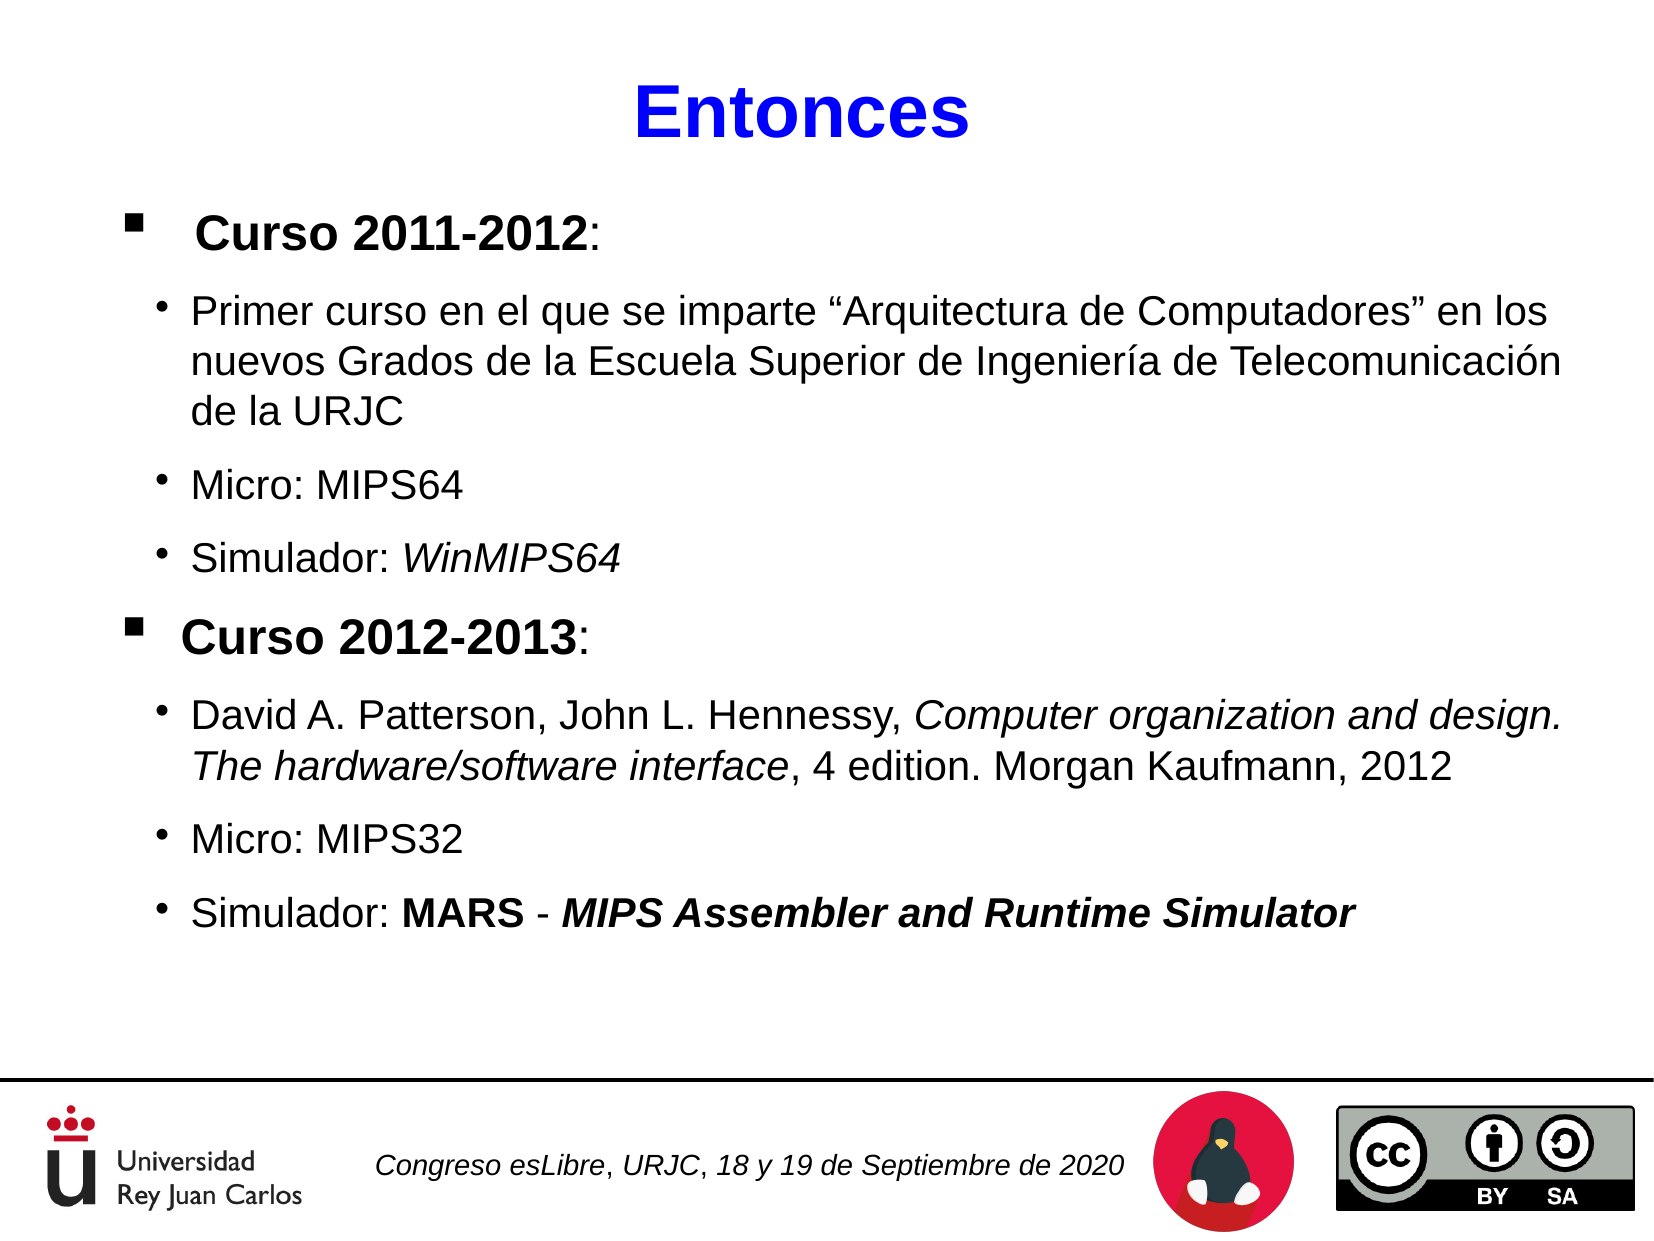

Entonces
 Curso 2011-2012:
Primer curso en el que se imparte “Arquitectura de Computadores” en los nuevos Grados de la Escuela Superior de Ingeniería de Telecomunicación de la URJC
Micro: MIPS64
Simulador: WinMIPS64
 Curso 2012-2013:
David A. Patterson, John L. Hennessy, Computer organization and design. The hardware/software interface, 4 edition. Morgan Kaufmann, 2012
Micro: MIPS32
Simulador: MARS - MIPS Assembler and Runtime Simulator
Congreso esLibre, URJC, 18 y 19 de Septiembre de 2020